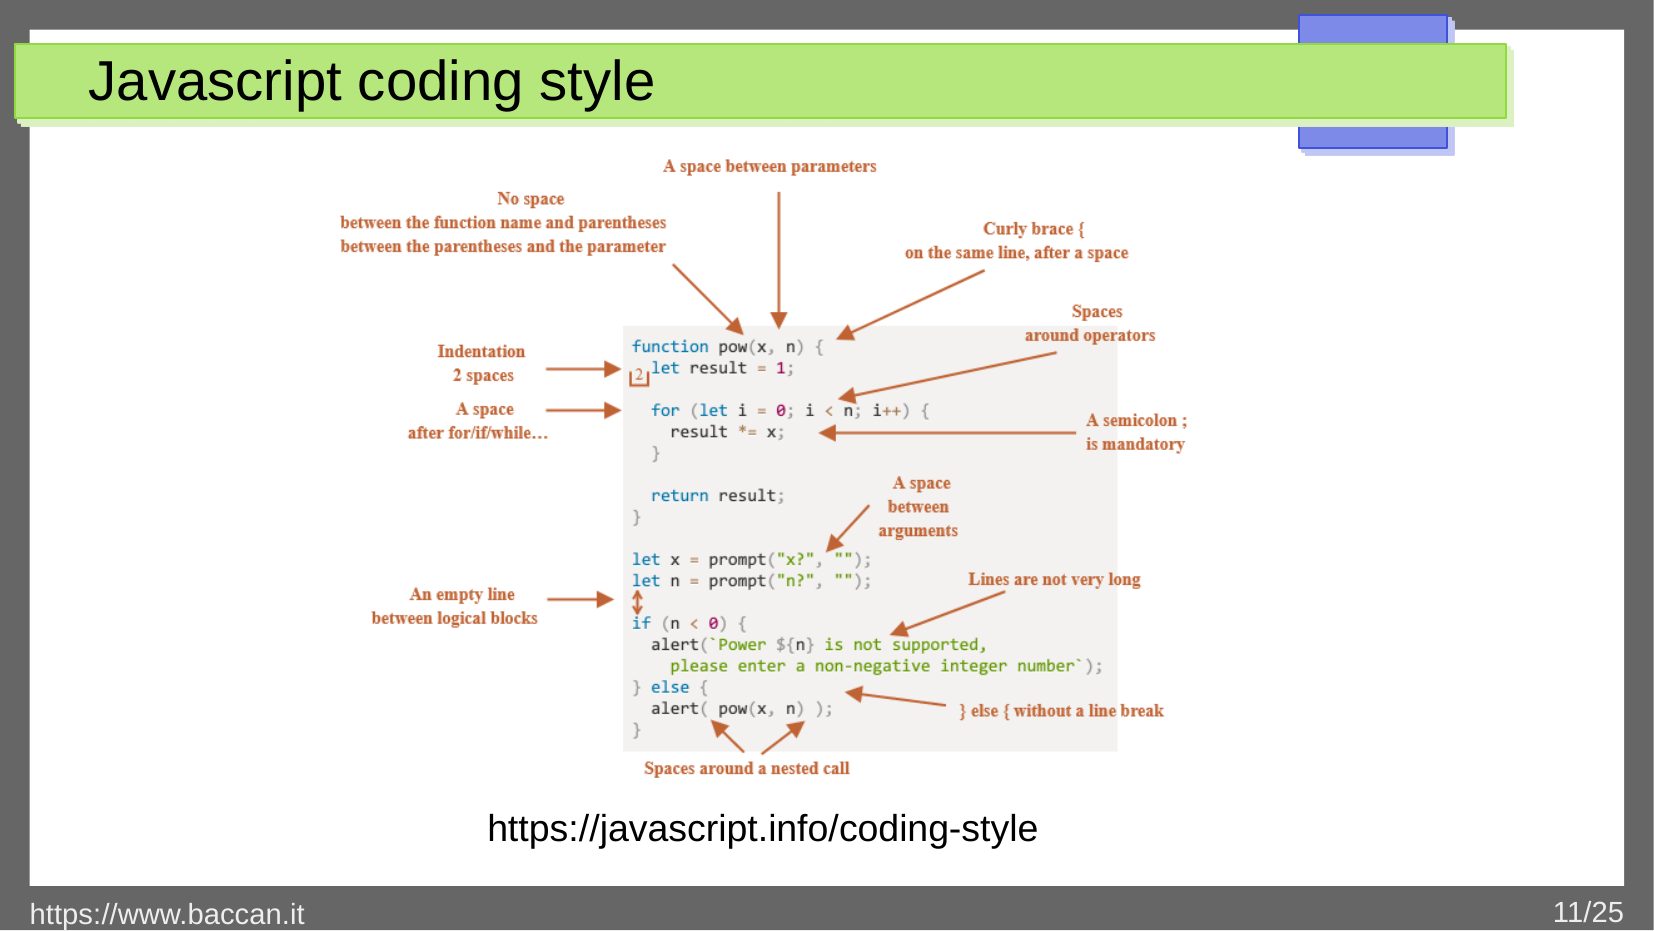

# Javascript coding style
https://javascript.info/coding-style
11
https://www.baccan.it